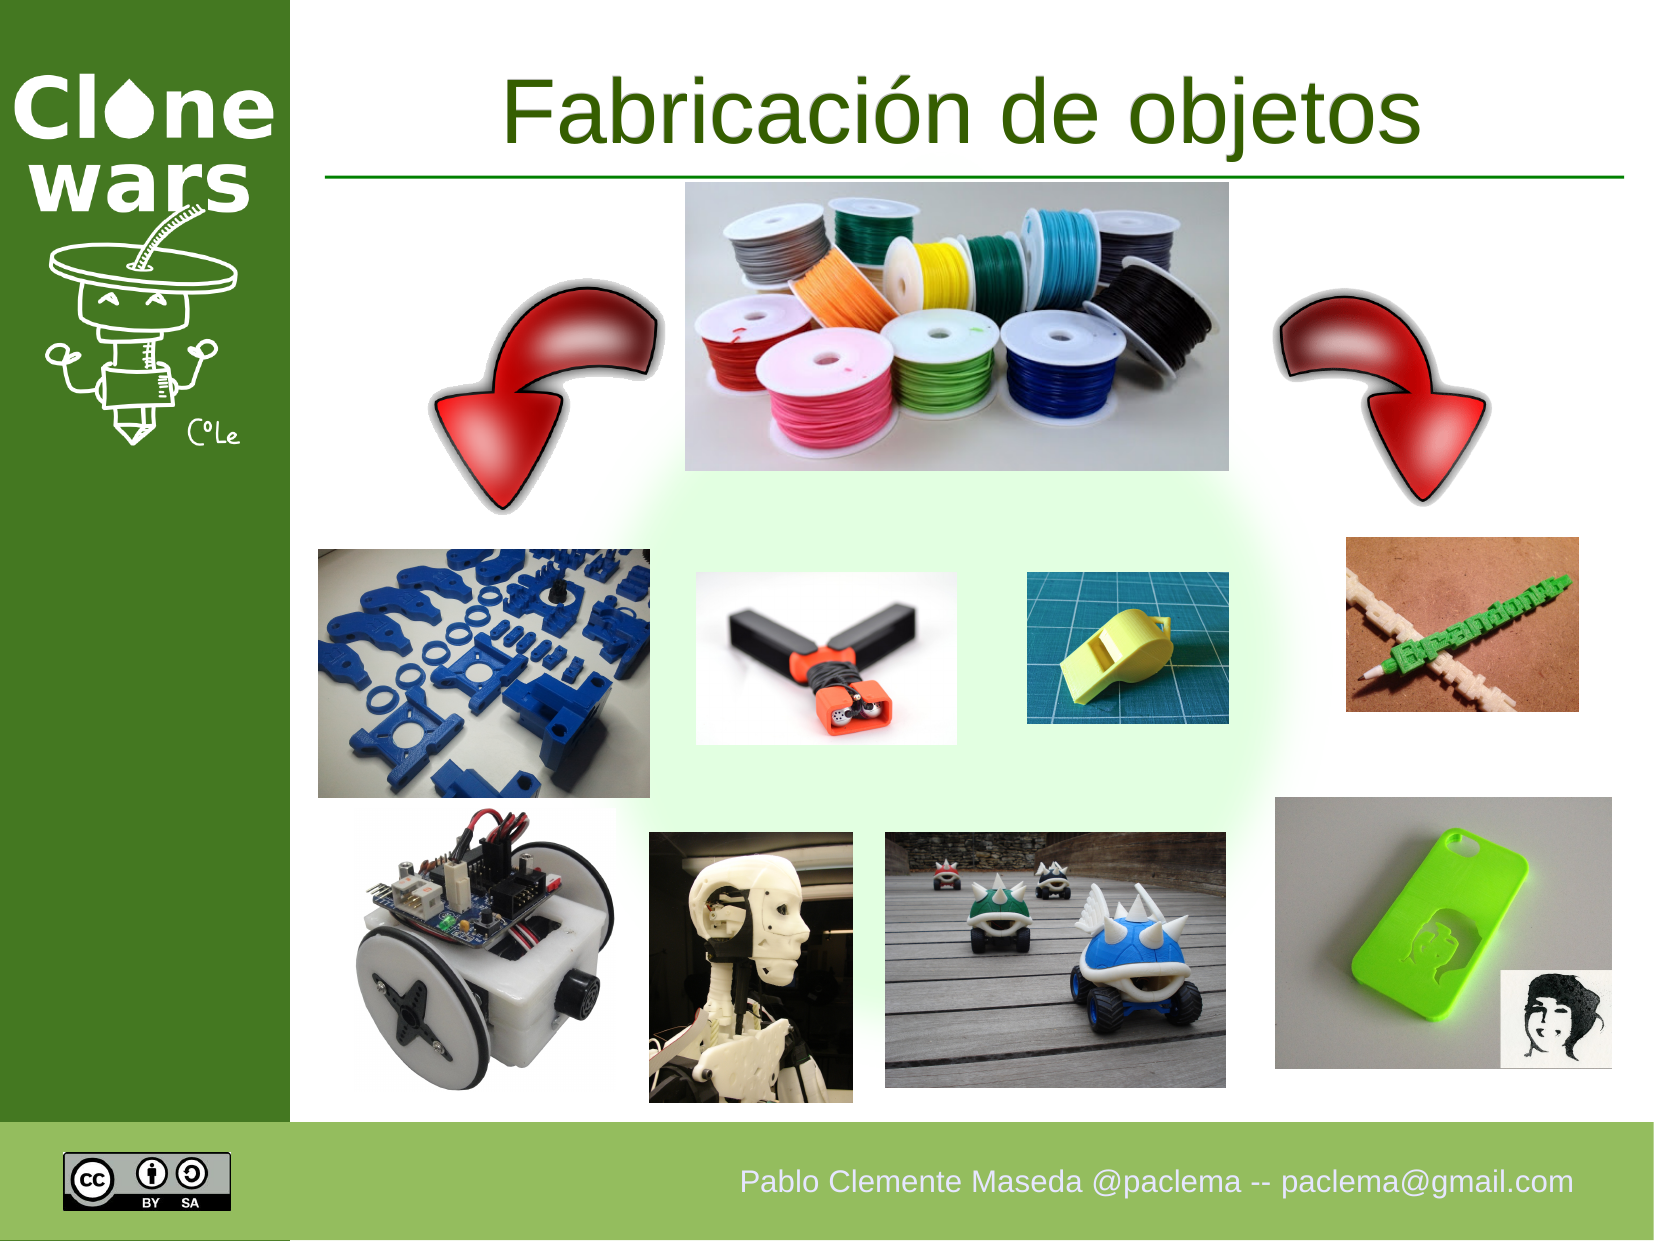

# Fabricación de objetos
Pablo Clemente Maseda @paclema -- paclema@gmail.com